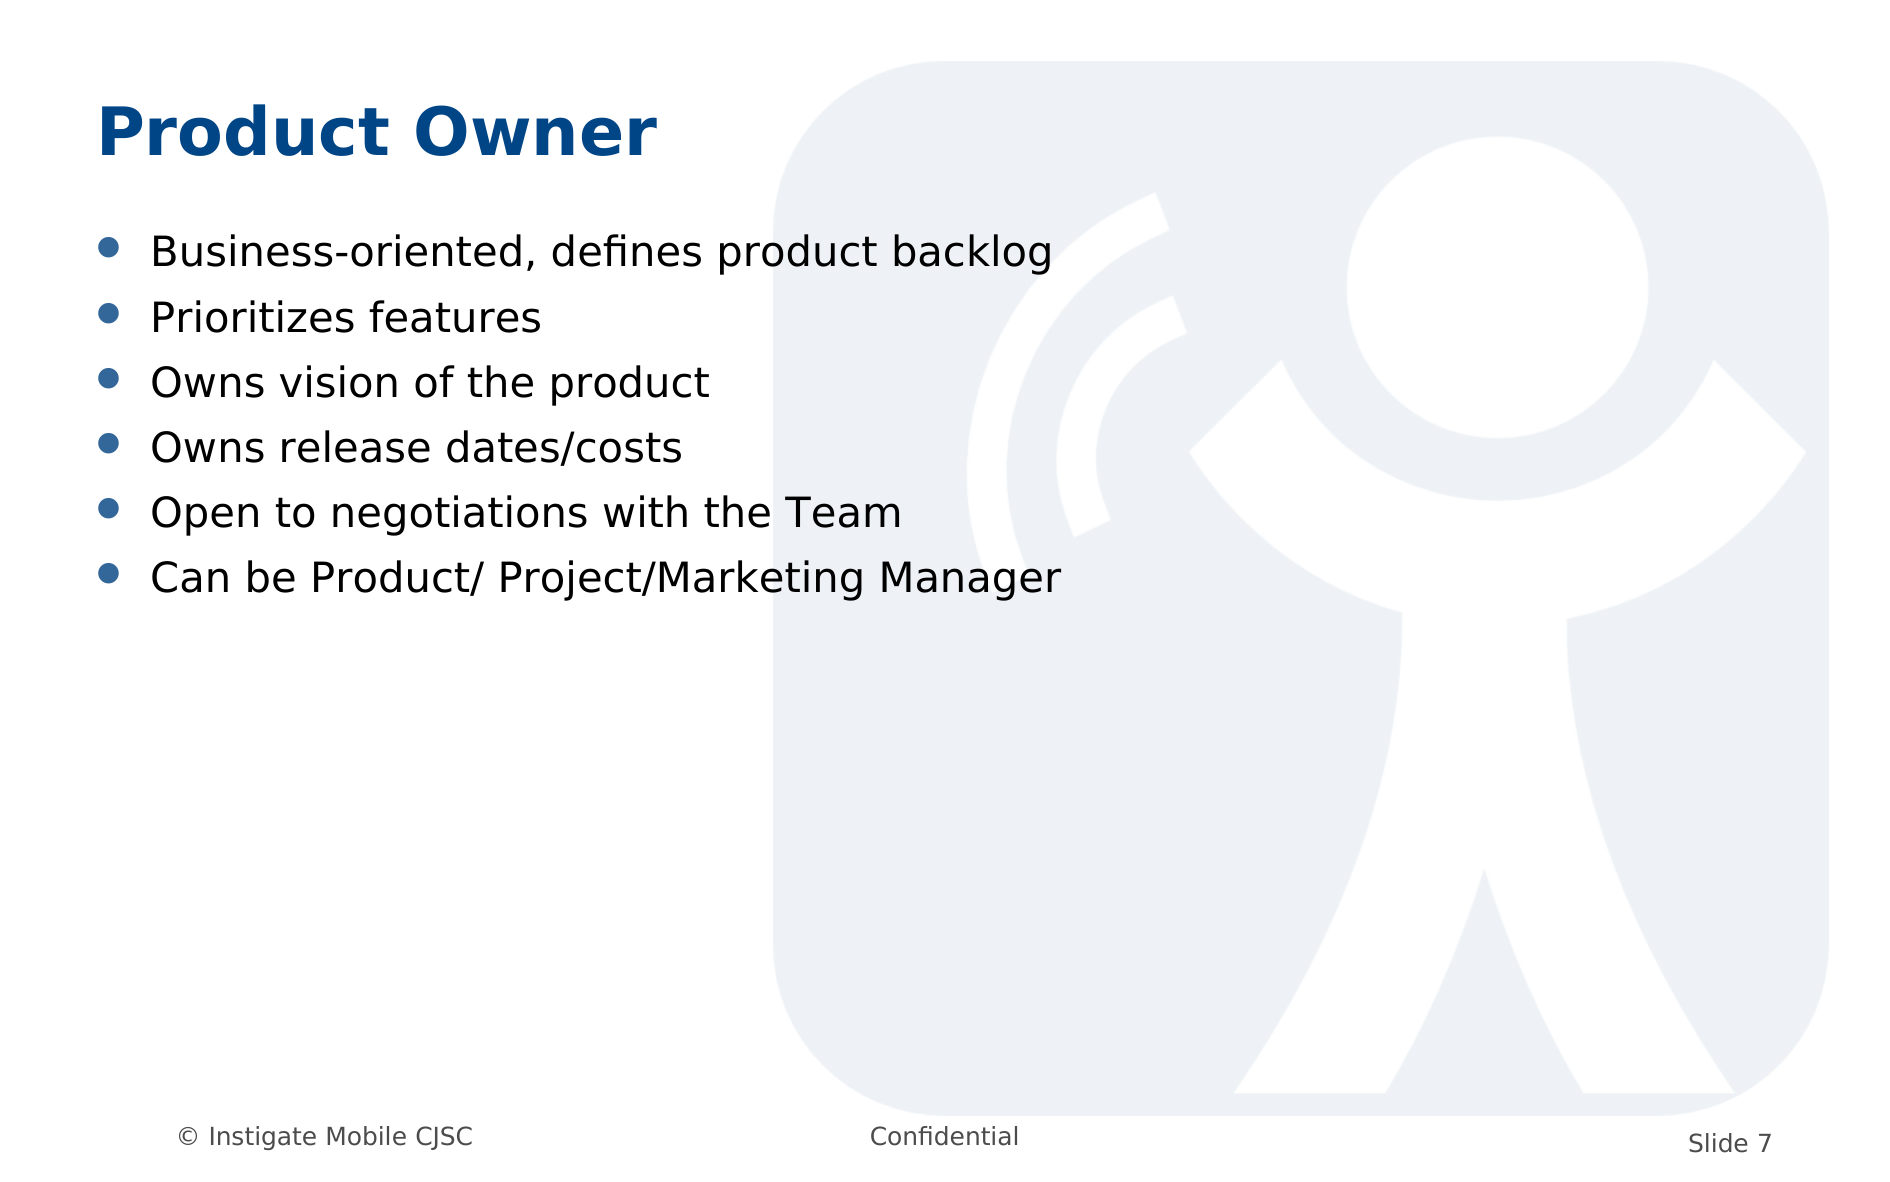

# Product Owner
Business-oriented, defines product backlog
Prioritizes features
Owns vision of the product
Owns release dates/costs
Open to negotiations with the Team
Can be Product/ Project/Marketing Manager